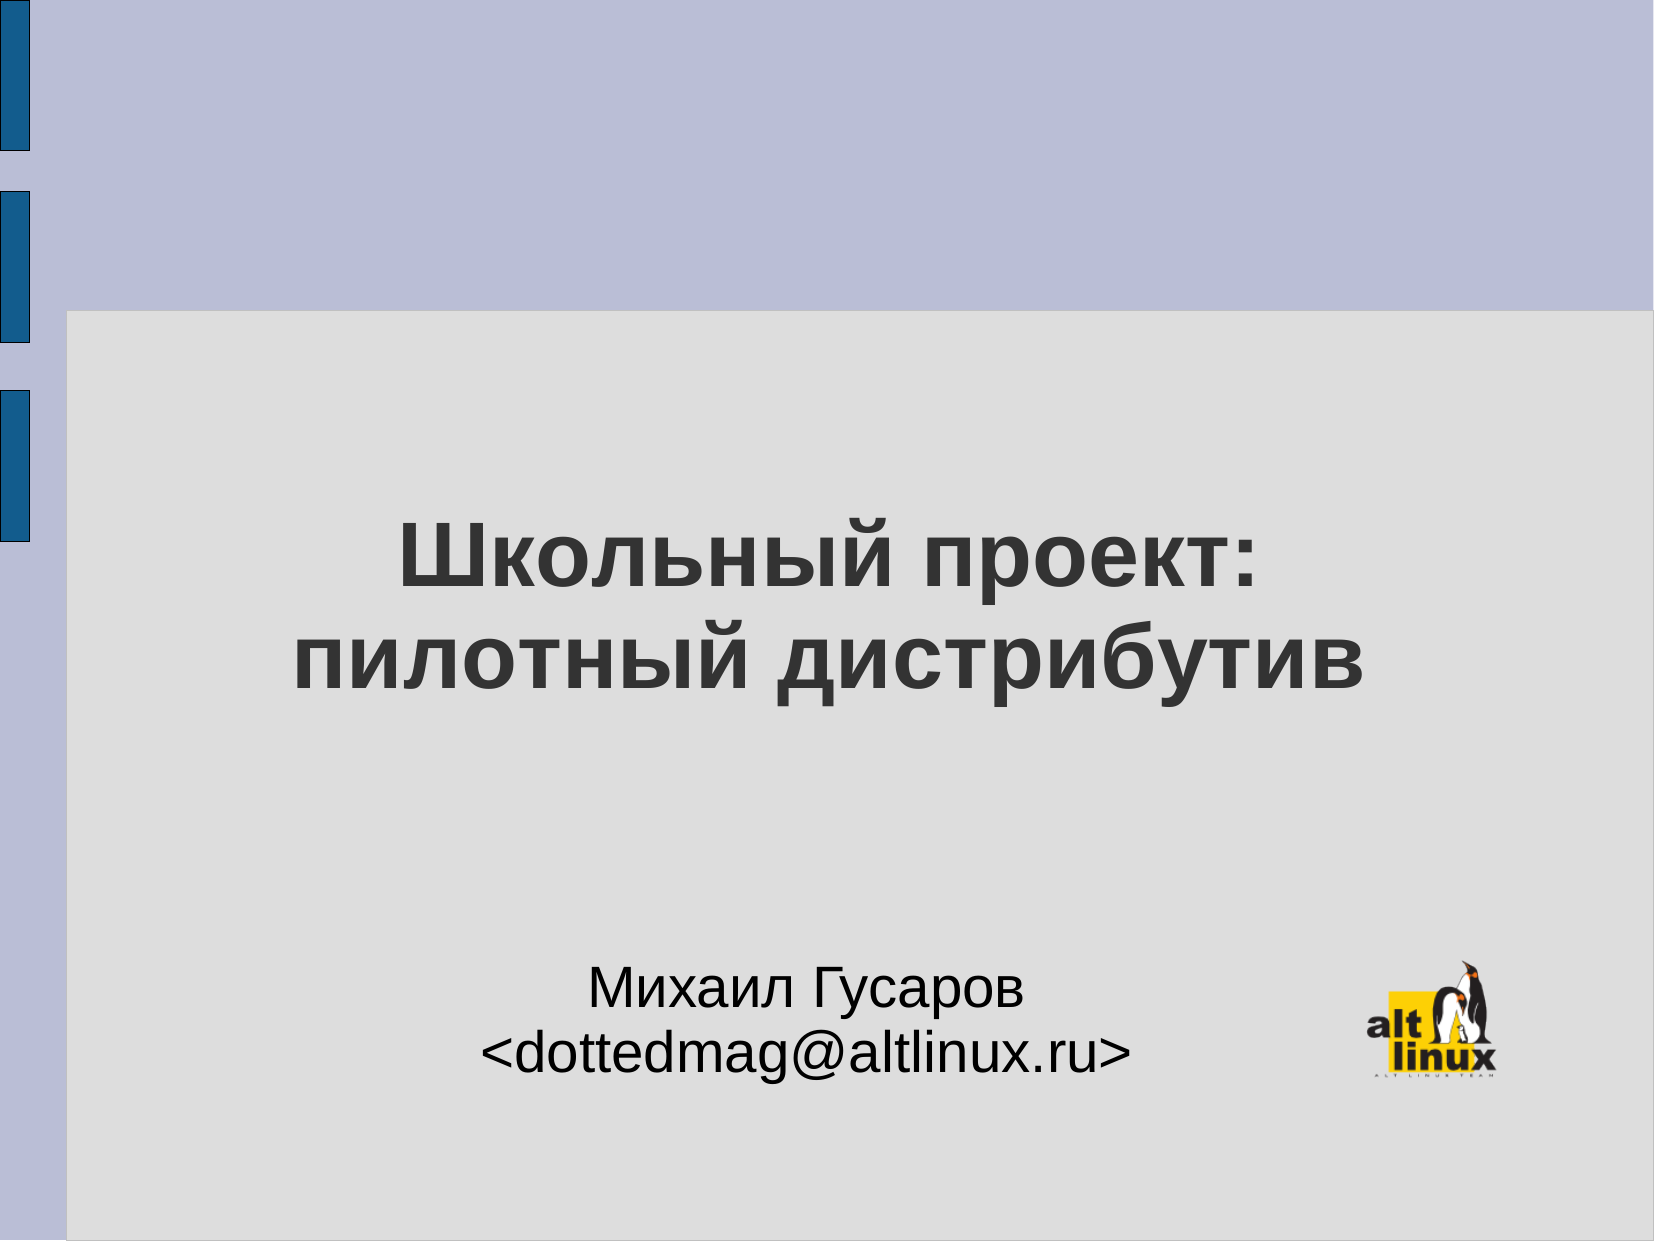

# Школьный проект: пилотный дистрибутив
Михаил Гусаров
<dottedmag@altlinux.ru>